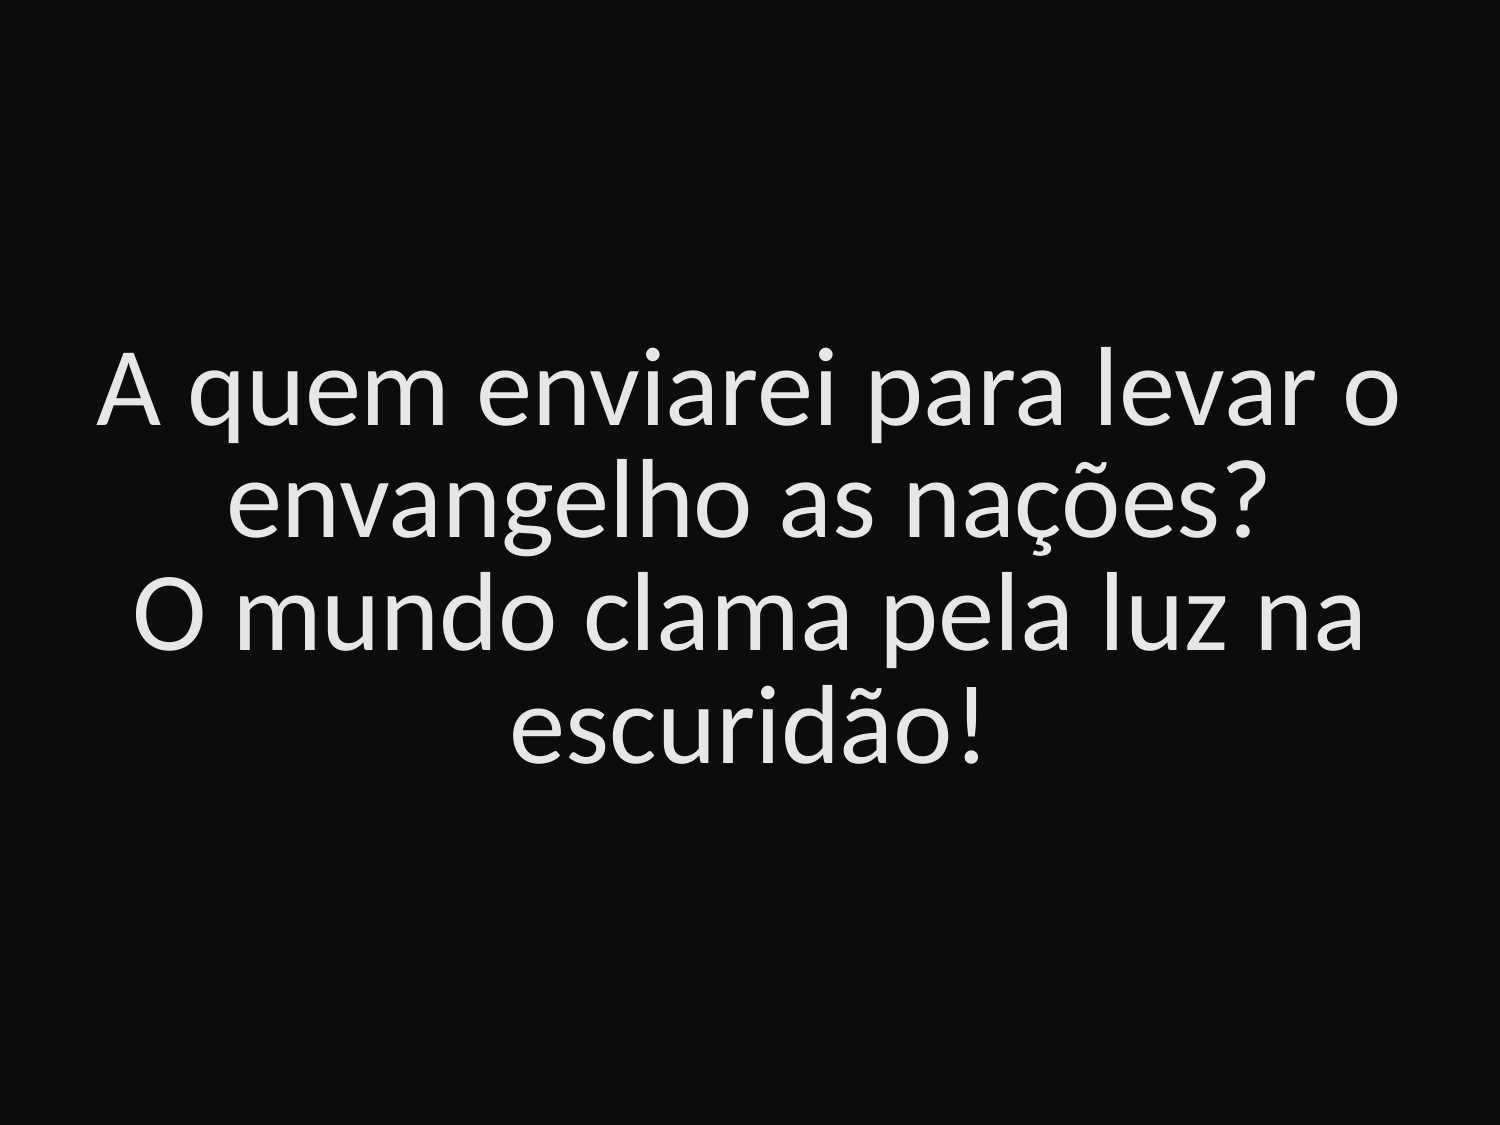

# A quem enviarei para levar o envangelho as nações? O mundo clama pela luz na escuridão!